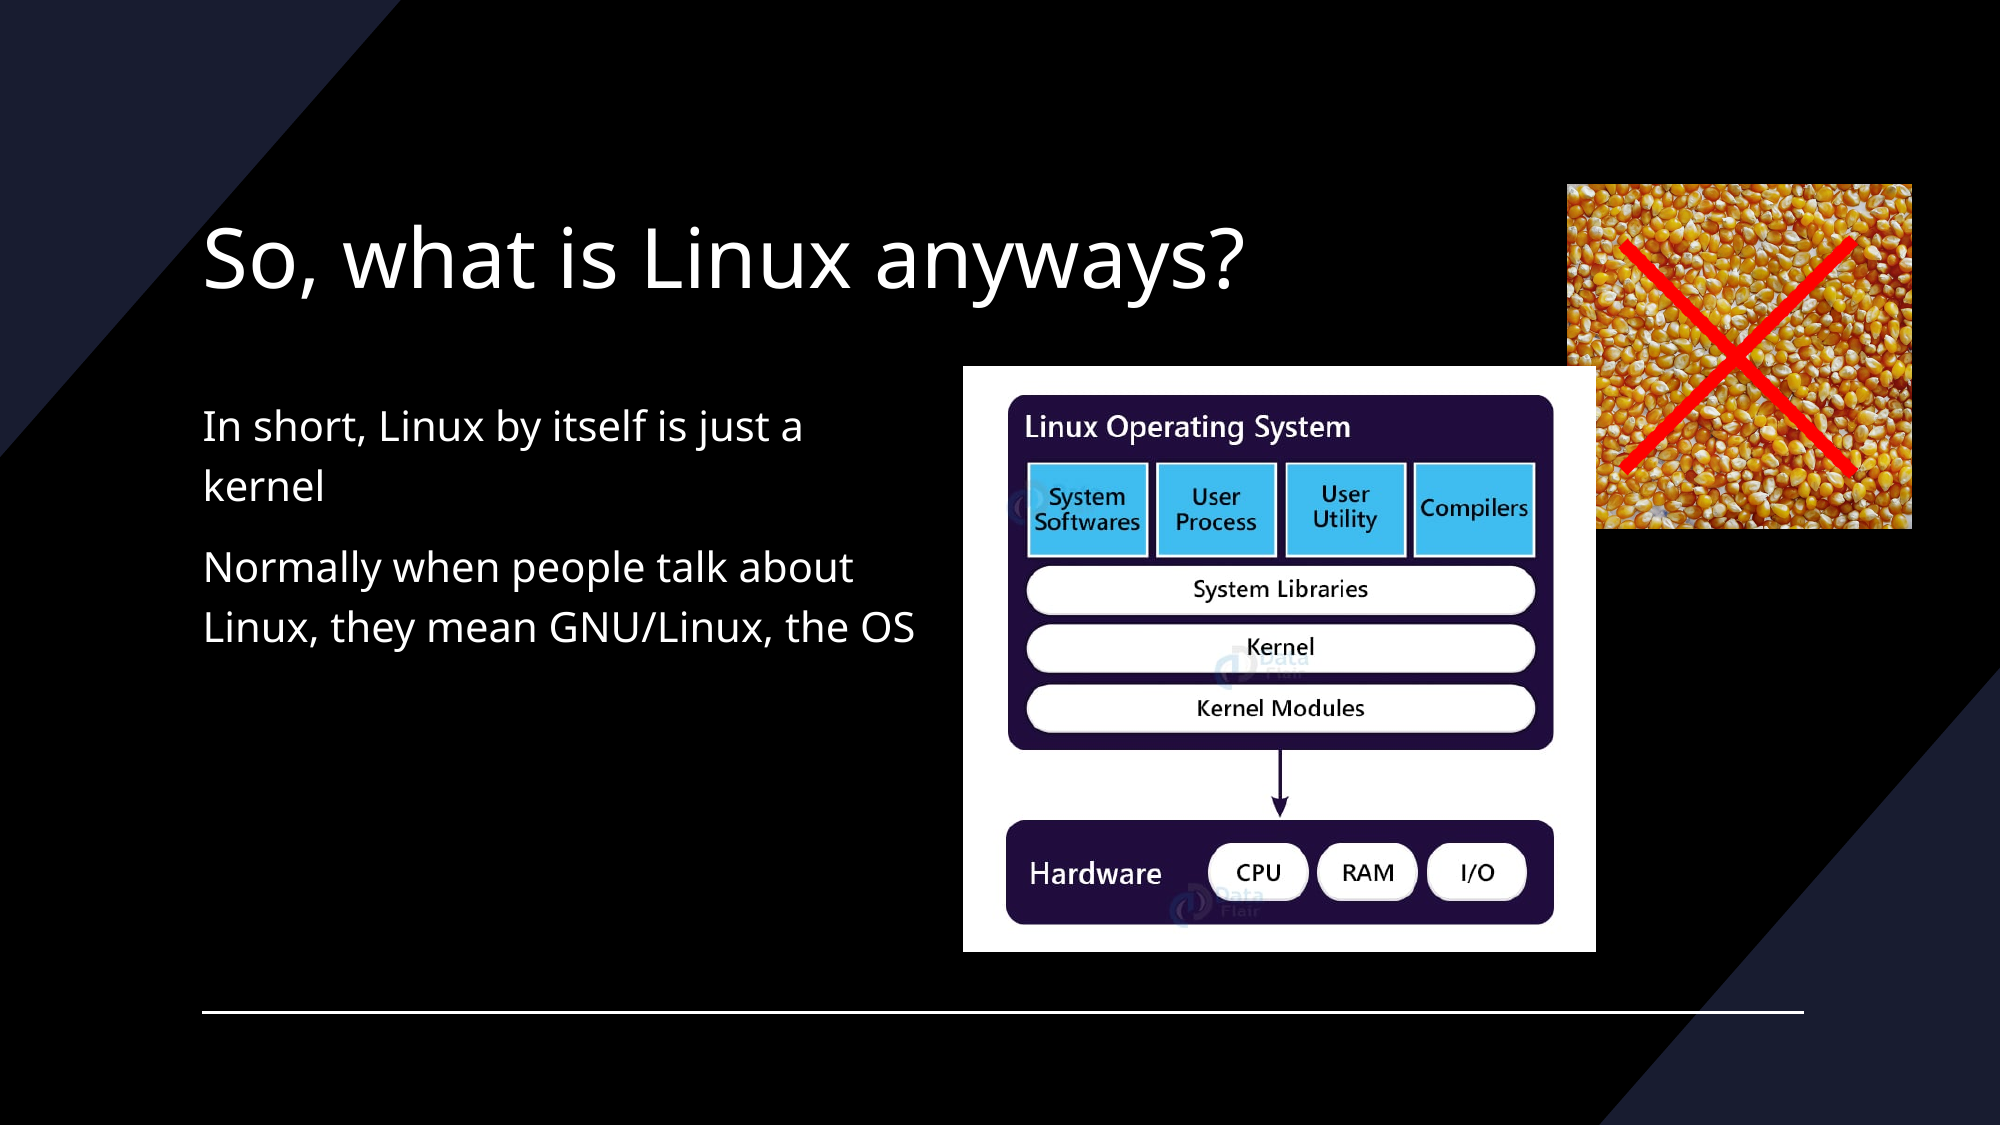

# So, what is Linux anyways?
In short, Linux by itself is just a kernel
Normally when people talk about Linux, they mean GNU/Linux, the OS